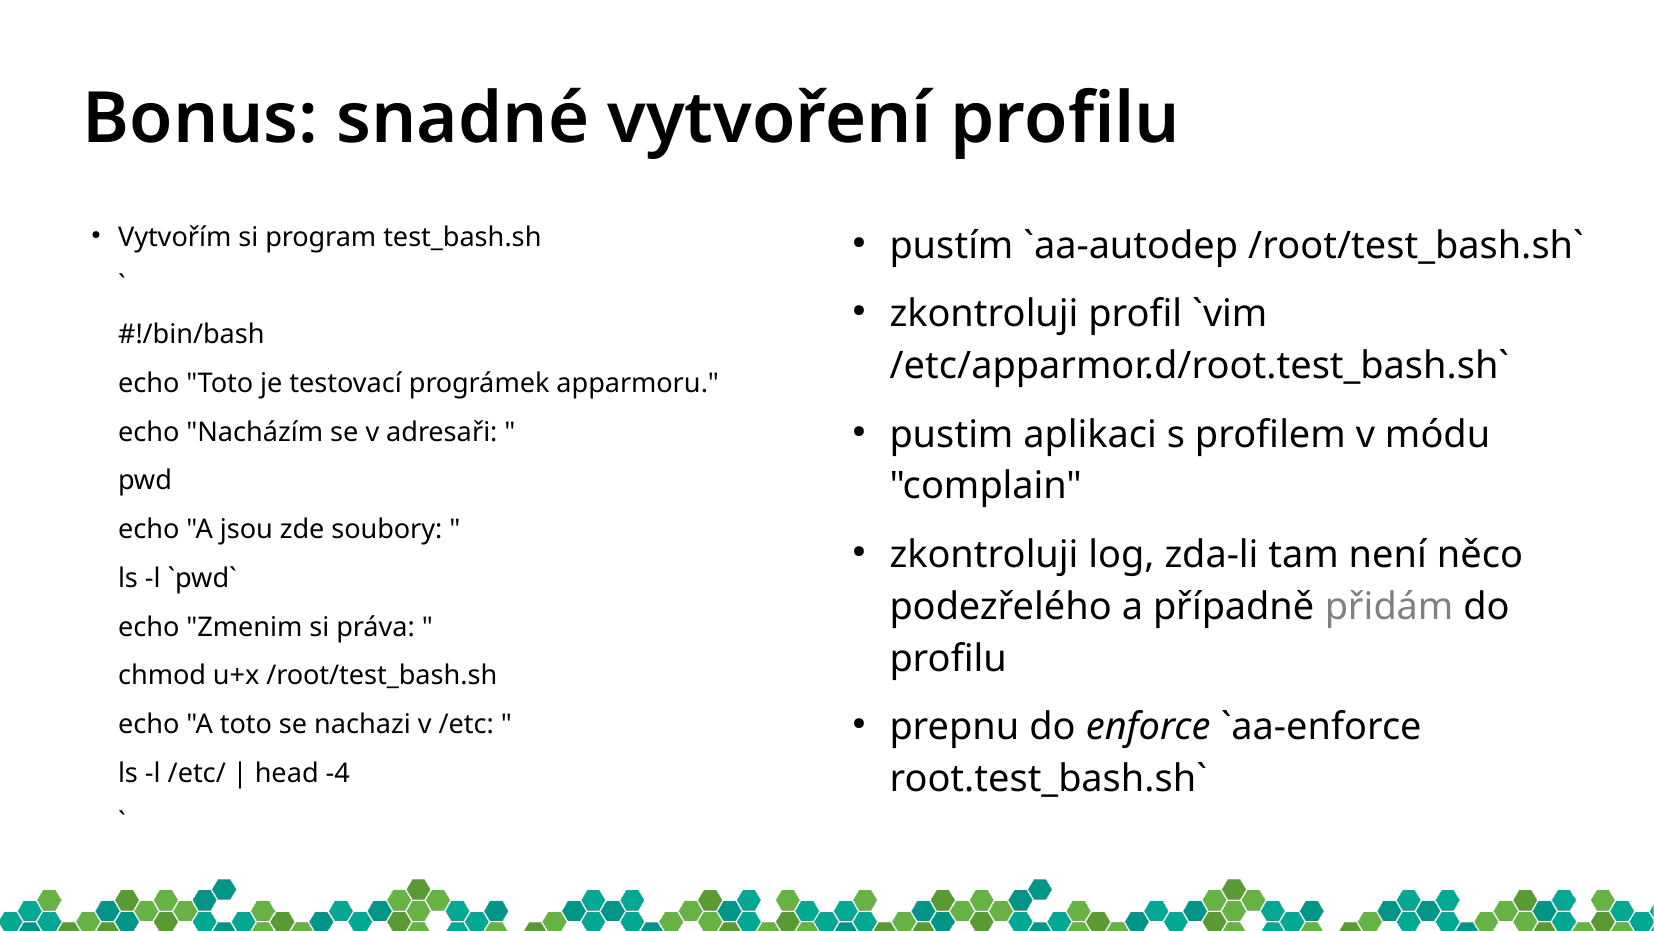

# Bonus: snadné vytvoření profilu
Vytvořím si program test_bash.sh
`
#!/bin/bash
echo "Toto je testovací prográmek apparmoru."
echo "Nacházím se v adresaři: "
pwd
echo "A jsou zde soubory: "
ls -l `pwd`
echo "Zmenim si práva: "
chmod u+x /root/test_bash.sh
echo "A toto se nachazi v /etc: "
ls -l /etc/ | head -4
`
pustím `aa-autodep /root/test_bash.sh`
zkontroluji profil `vim /etc/apparmor.d/root.test_bash.sh`
pustim aplikaci s profilem v módu "complain"
zkontroluji log, zda-li tam není něco podezřelého a případně přidám do profilu
prepnu do enforce `aa-enforce root.test_bash.sh`